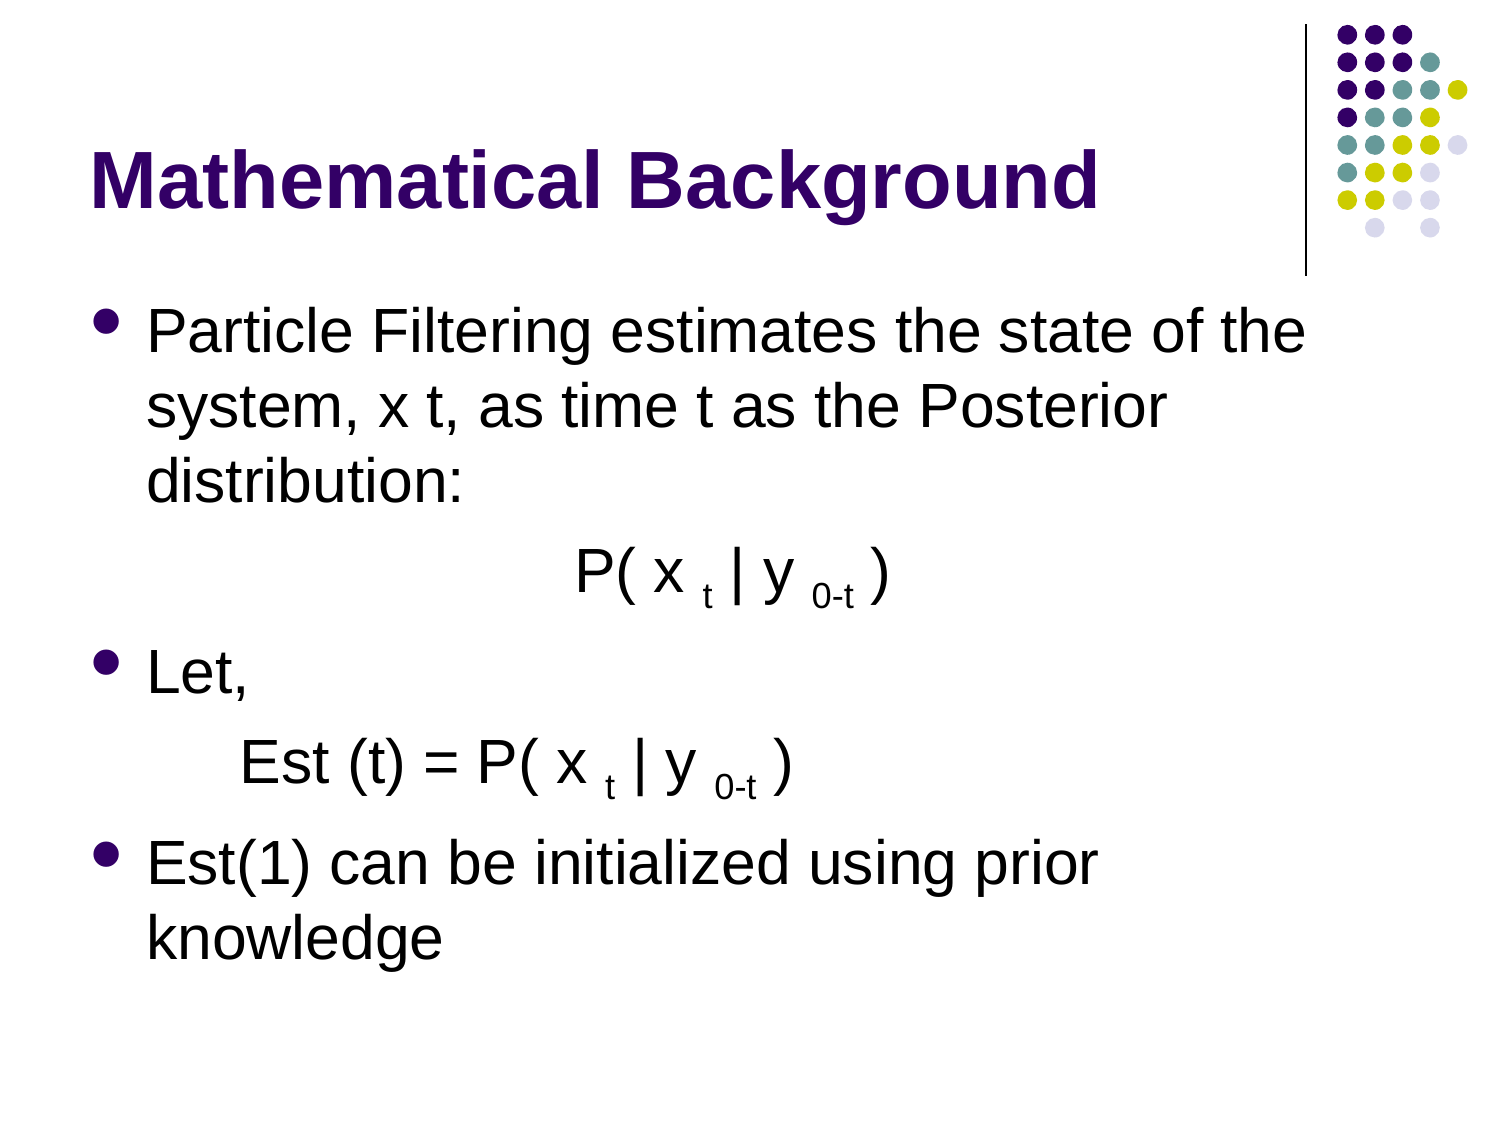

# Mathematical Background
Particle Filtering estimates the state of the system, x t, as time t as the Posterior distribution:
				 P( x t | y 0-t )
Let,
		Est (t) = P( x t | y 0-t )
Est(1) can be initialized using prior knowledge